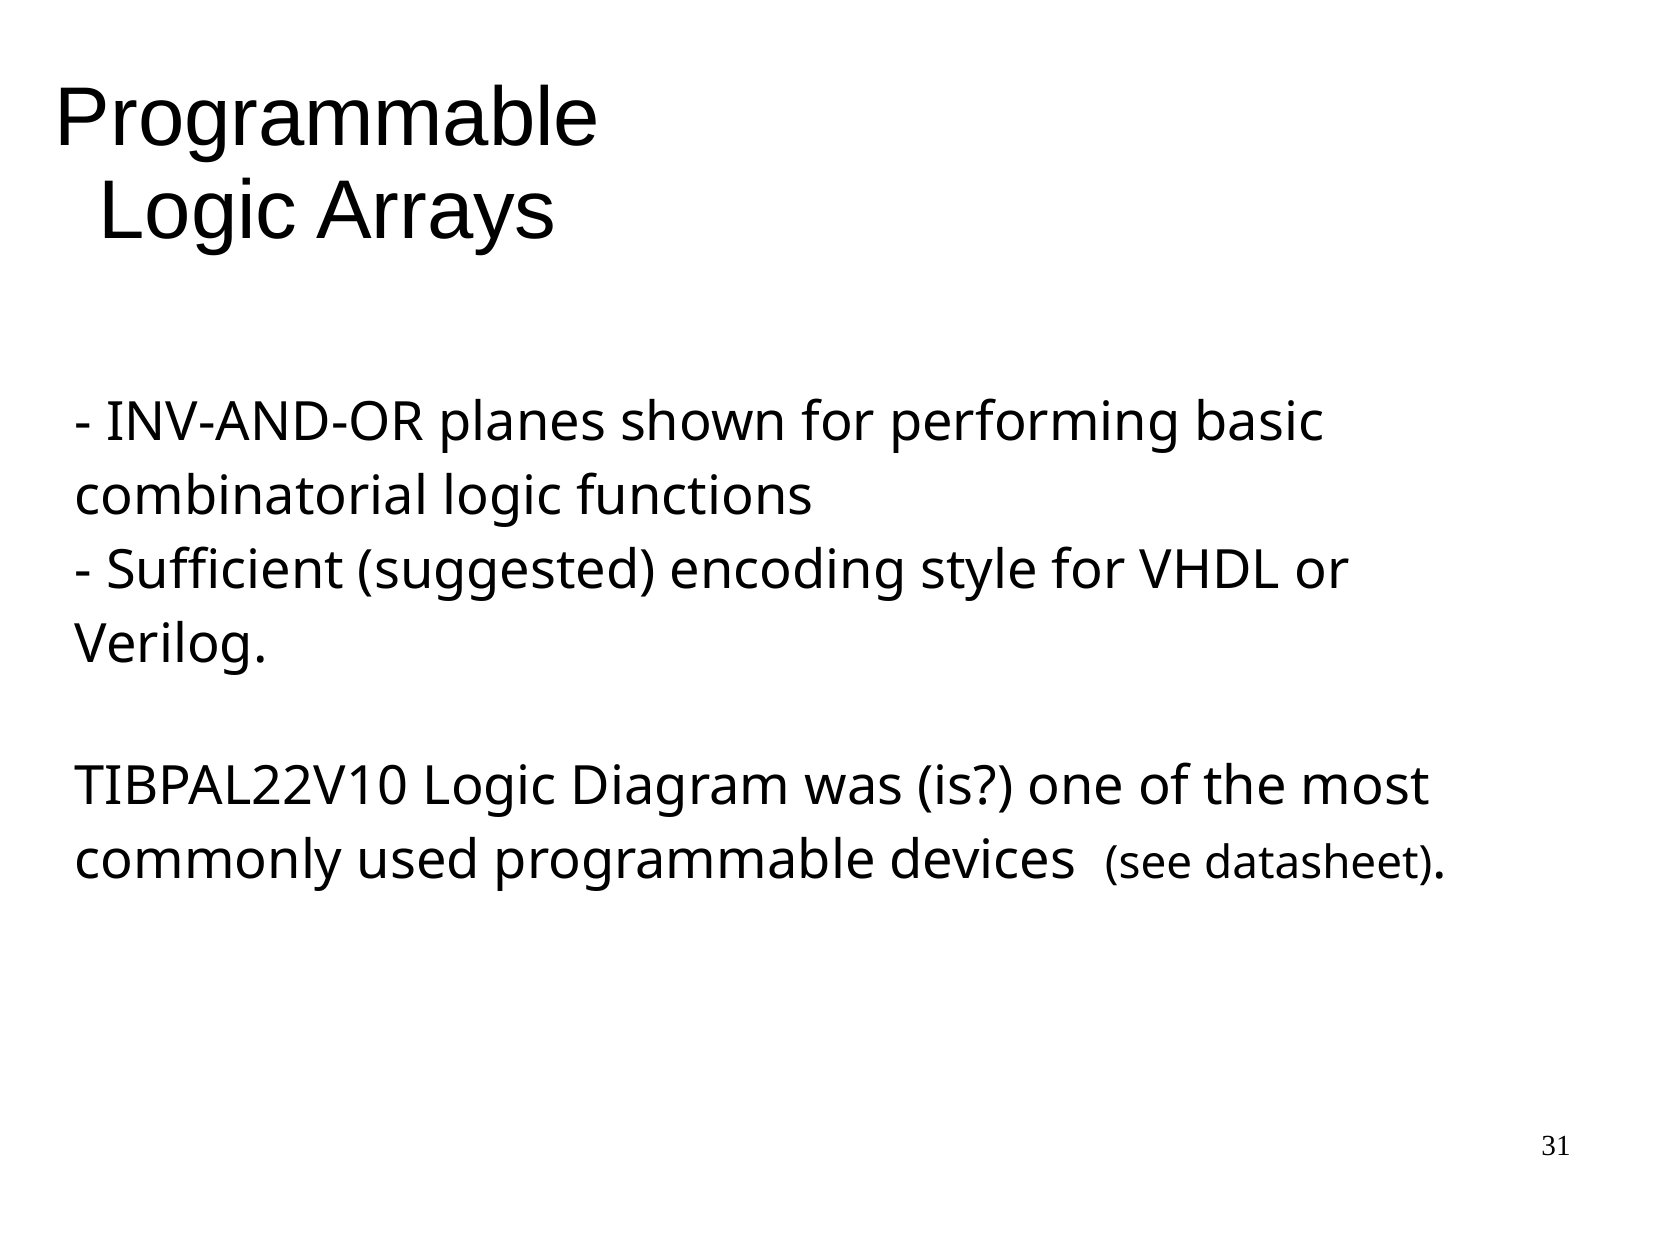

# Programmable Logic Arrays
- INV-AND-OR planes shown for performing basic combinatorial logic functions
- Sufficient (suggested) encoding style for VHDL or Verilog.
TIBPAL22V10 Logic Diagram was (is?) one of the most commonly used programmable devices (see datasheet).
31